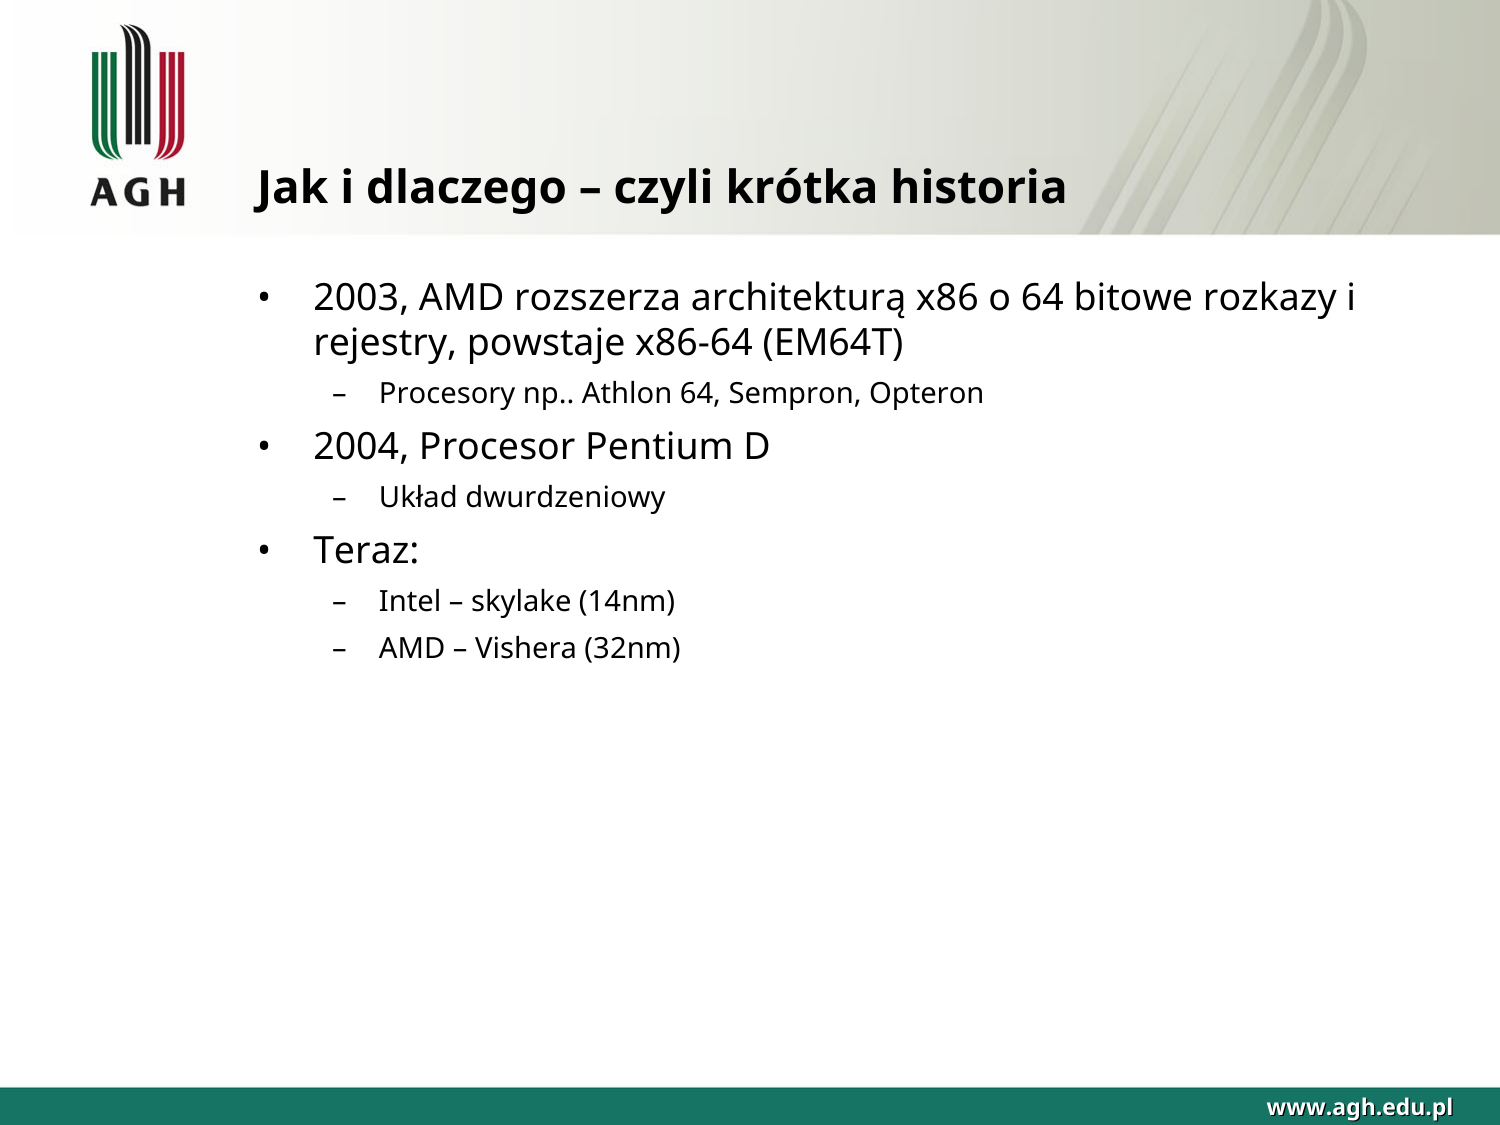

# Jak i dlaczego – czyli krótka historia
2003, AMD rozszerza architekturą x86 o 64 bitowe rozkazy i rejestry, powstaje x86-64 (EM64T)
Procesory np.. Athlon 64, Sempron, Opteron
2004, Procesor Pentium D
Układ dwurdzeniowy
Teraz:
Intel – skylake (14nm)
AMD – Vishera (32nm)
www.agh.edu.pl